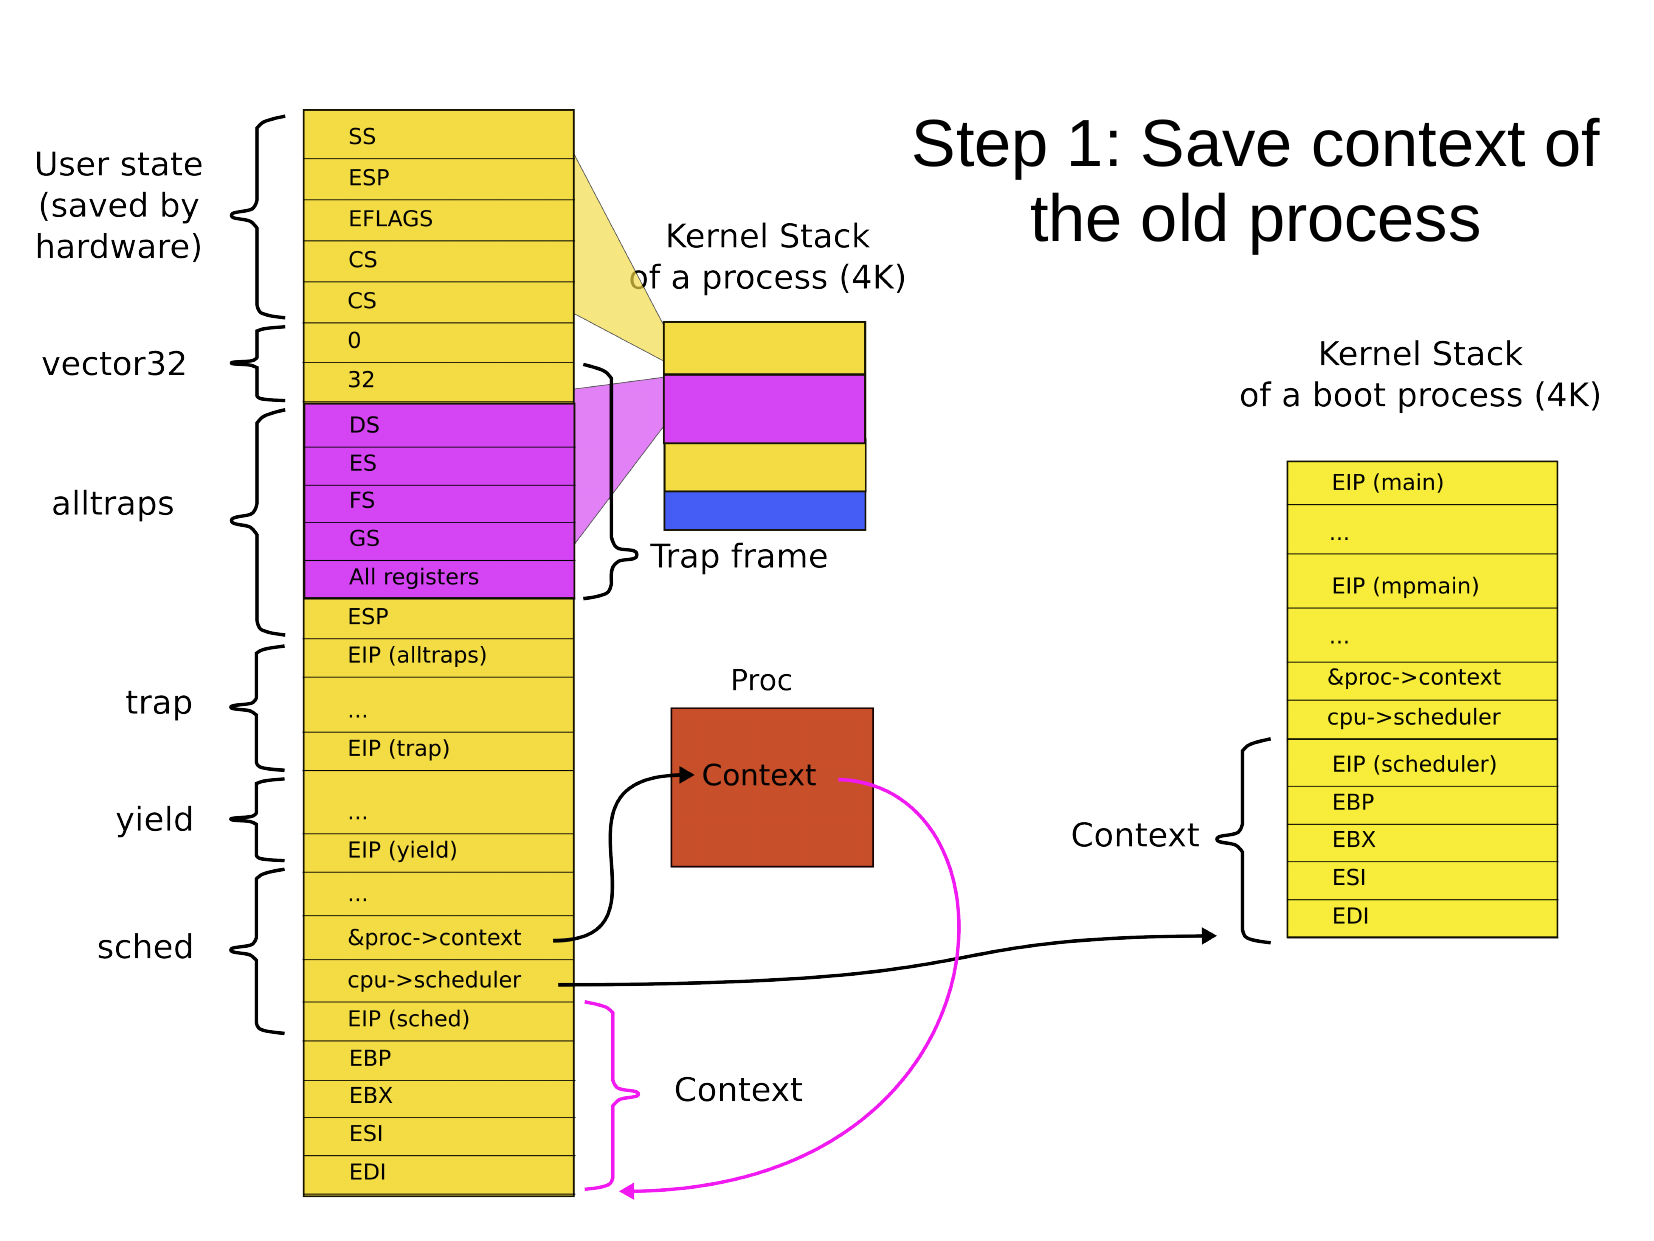

# Step 1: Save context of the old process